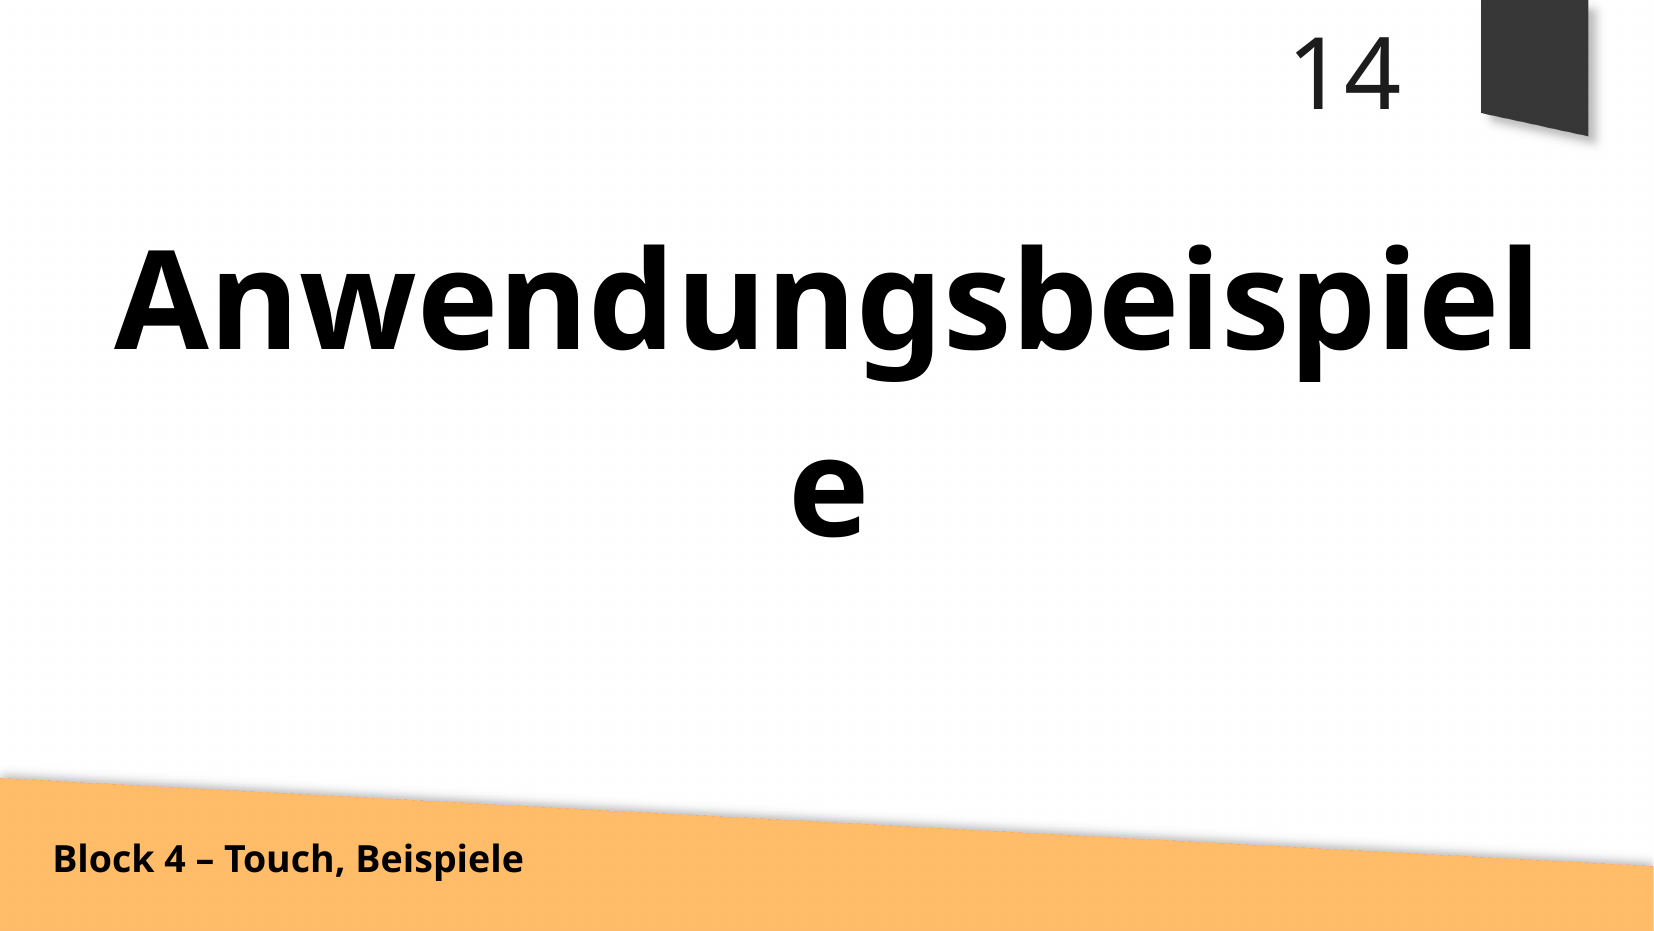

# Anwendungsbeispiele
Block 4 – Touch, Beispiele